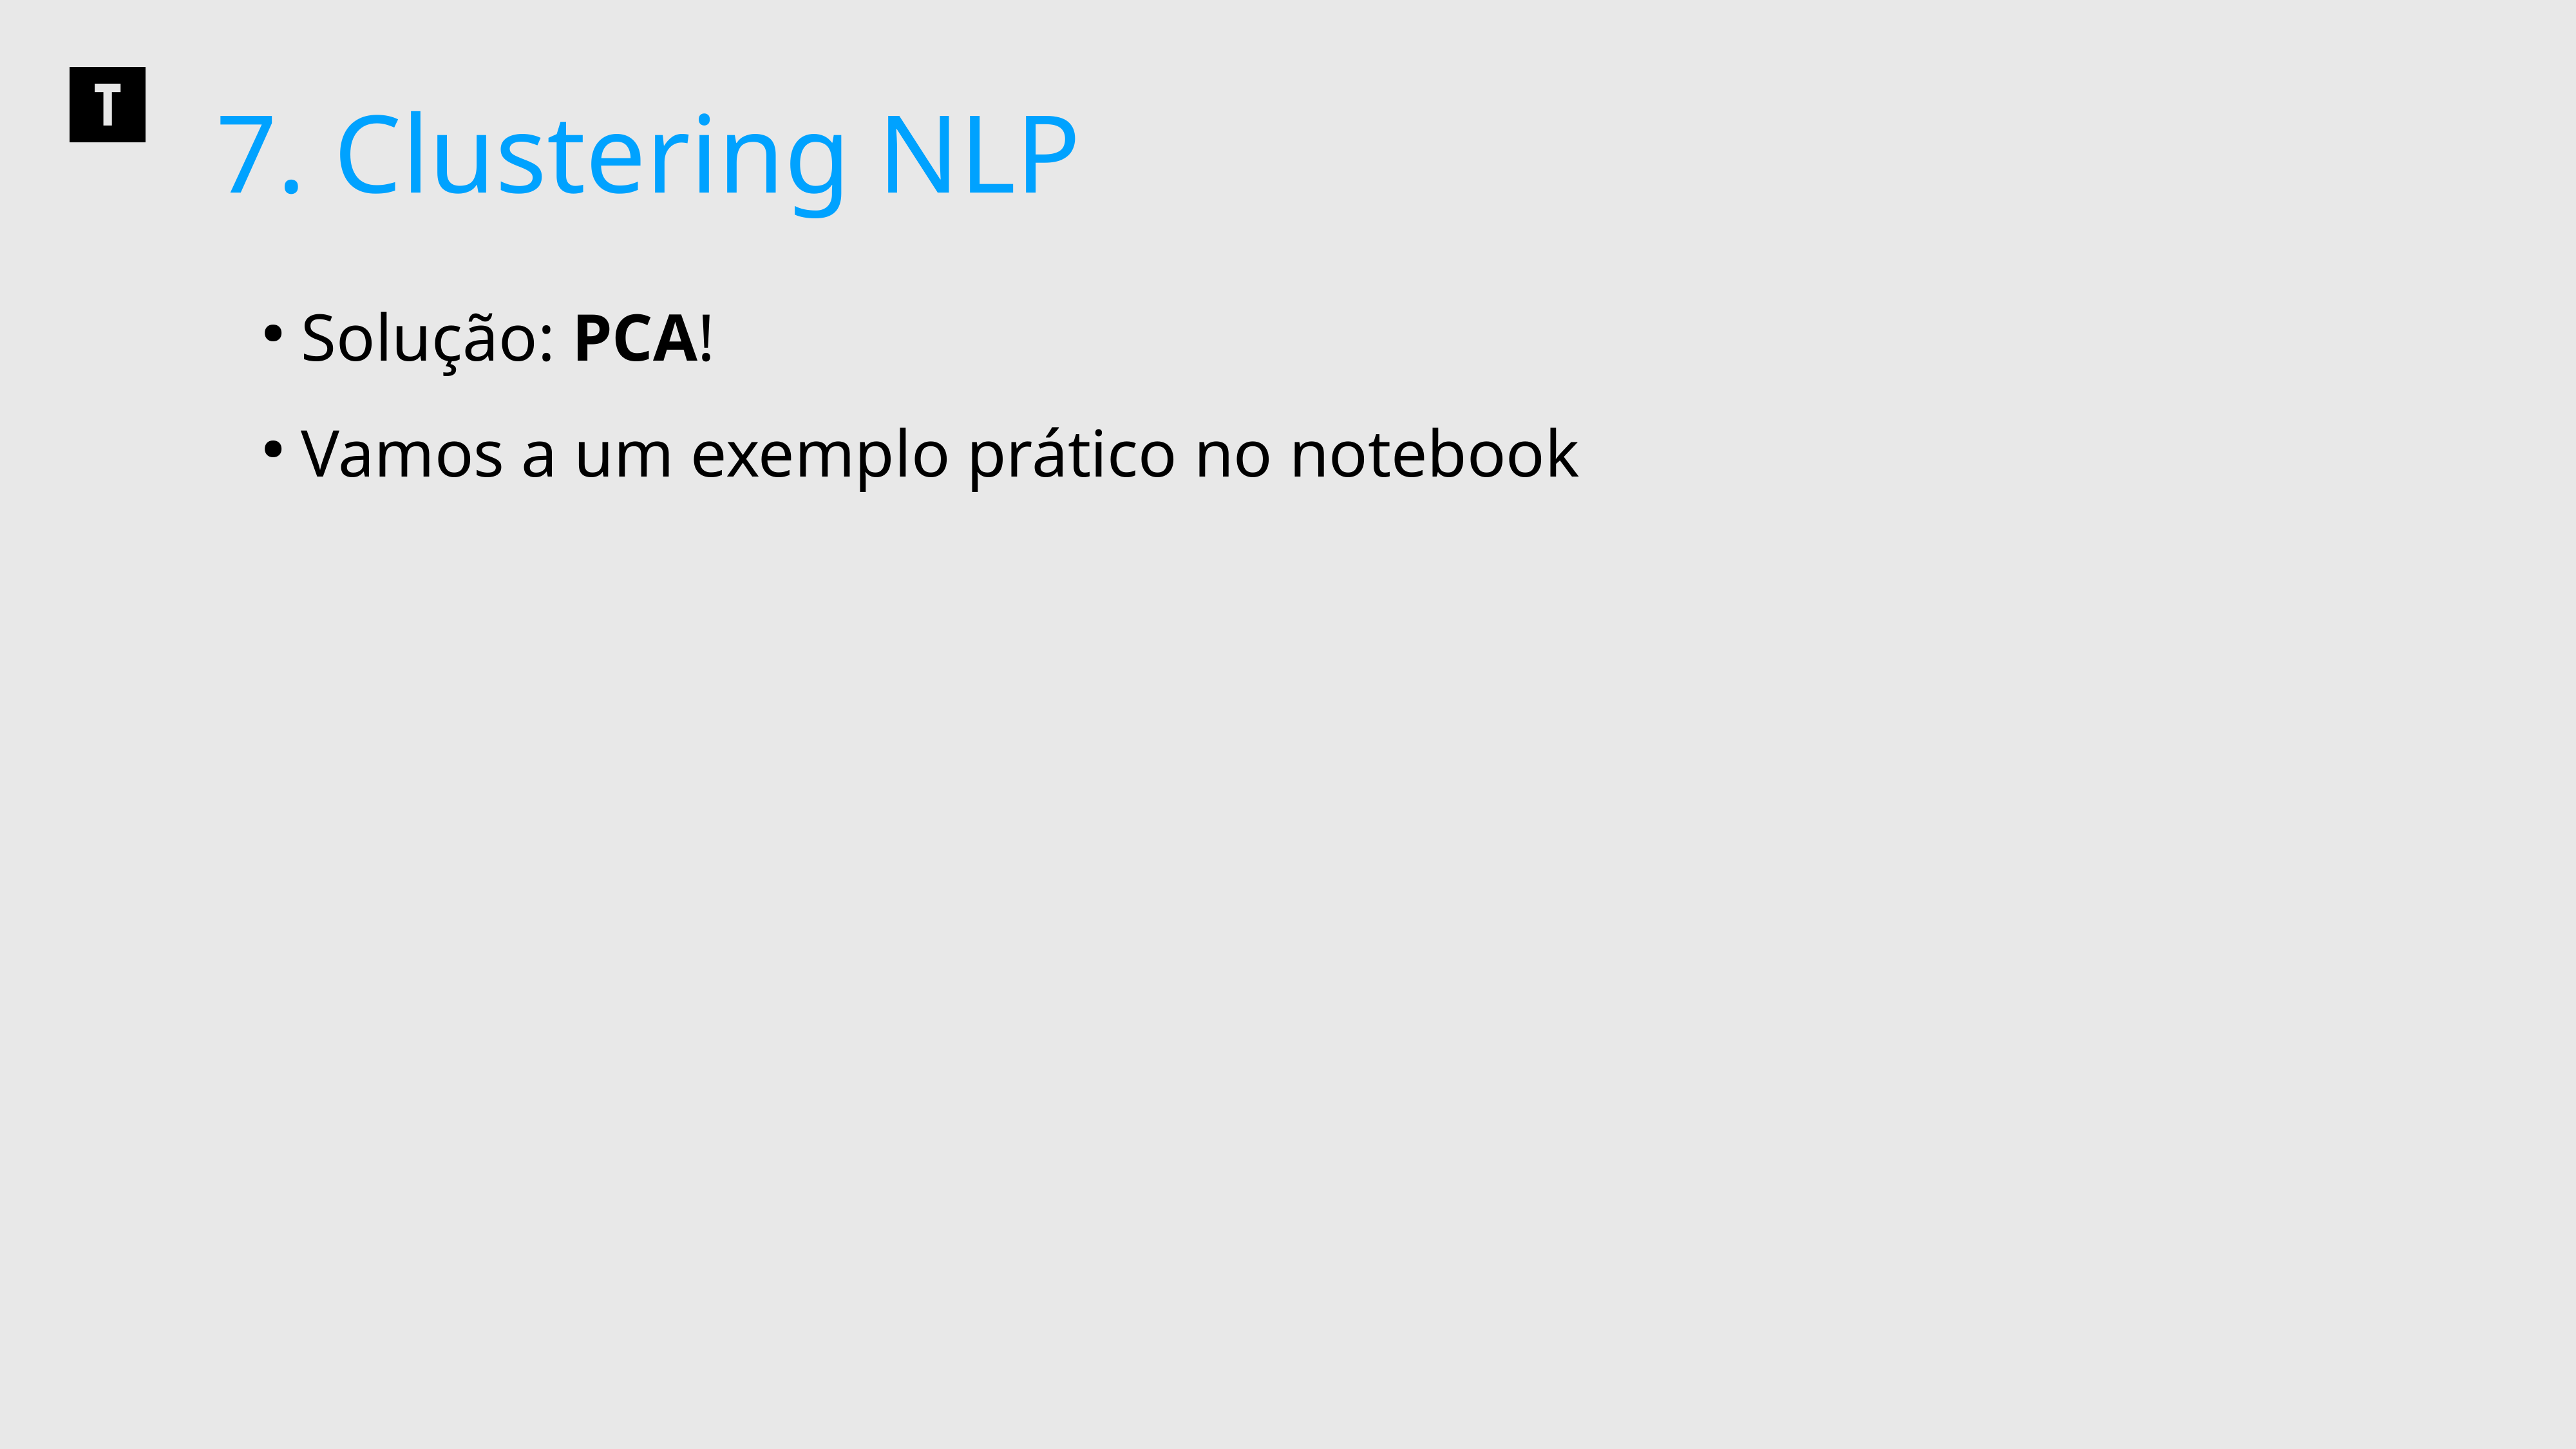

7. Clustering NLP
 Solução: PCA!
 Vamos a um exemplo prático no notebook